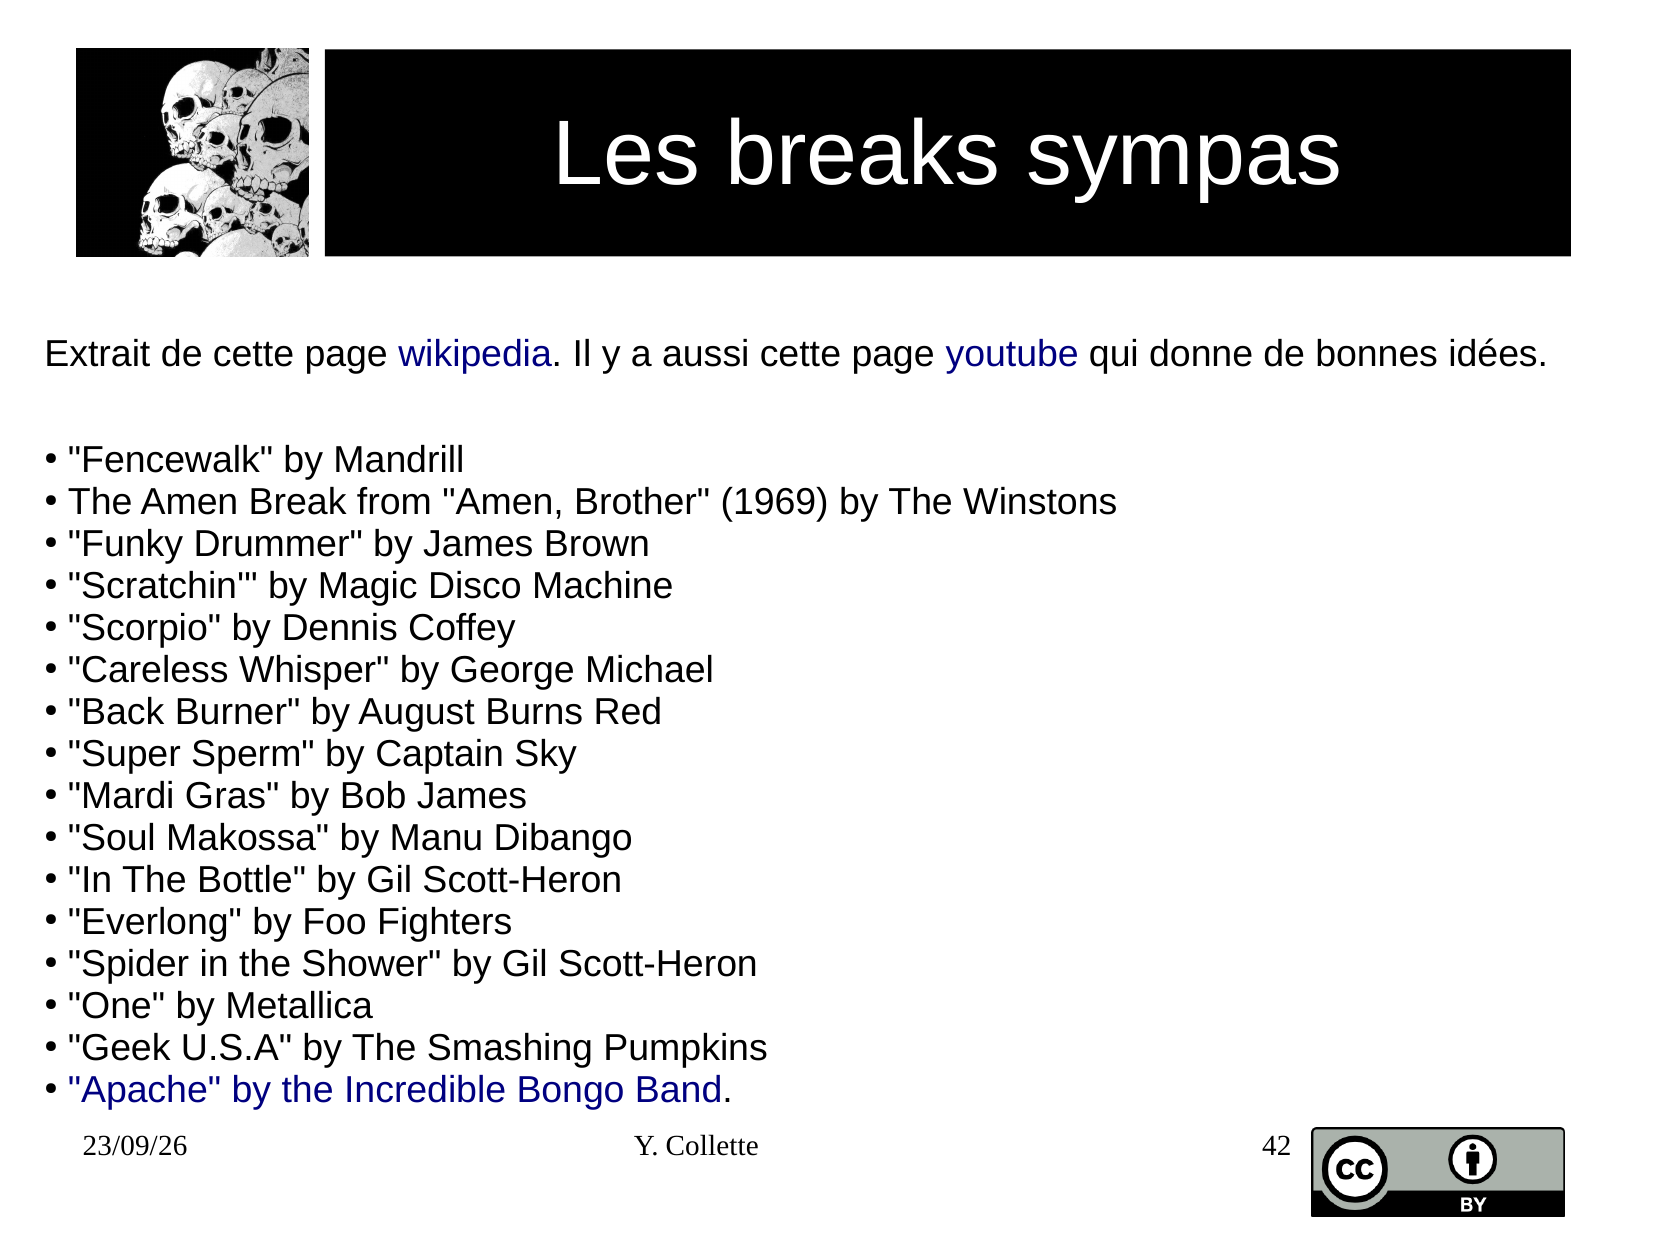

# Les breaks sympas
Extrait de cette page wikipedia. Il y a aussi cette page youtube qui donne de bonnes idées.
 "Fencewalk" by Mandrill
 The Amen Break from "Amen, Brother" (1969) by The Winstons
 "Funky Drummer" by James Brown
 "Scratchin'" by Magic Disco Machine
 "Scorpio" by Dennis Coffey
 "Careless Whisper" by George Michael
 "Back Burner" by August Burns Red
 "Super Sperm" by Captain Sky
 "Mardi Gras" by Bob James
 "Soul Makossa" by Manu Dibango
 "In The Bottle" by Gil Scott-Heron
 "Everlong" by Foo Fighters
 "Spider in the Shower" by Gil Scott-Heron
 "One" by Metallica
 "Geek U.S.A" by The Smashing Pumpkins
 "Apache" by the Incredible Bongo Band.
Y. Collette
42